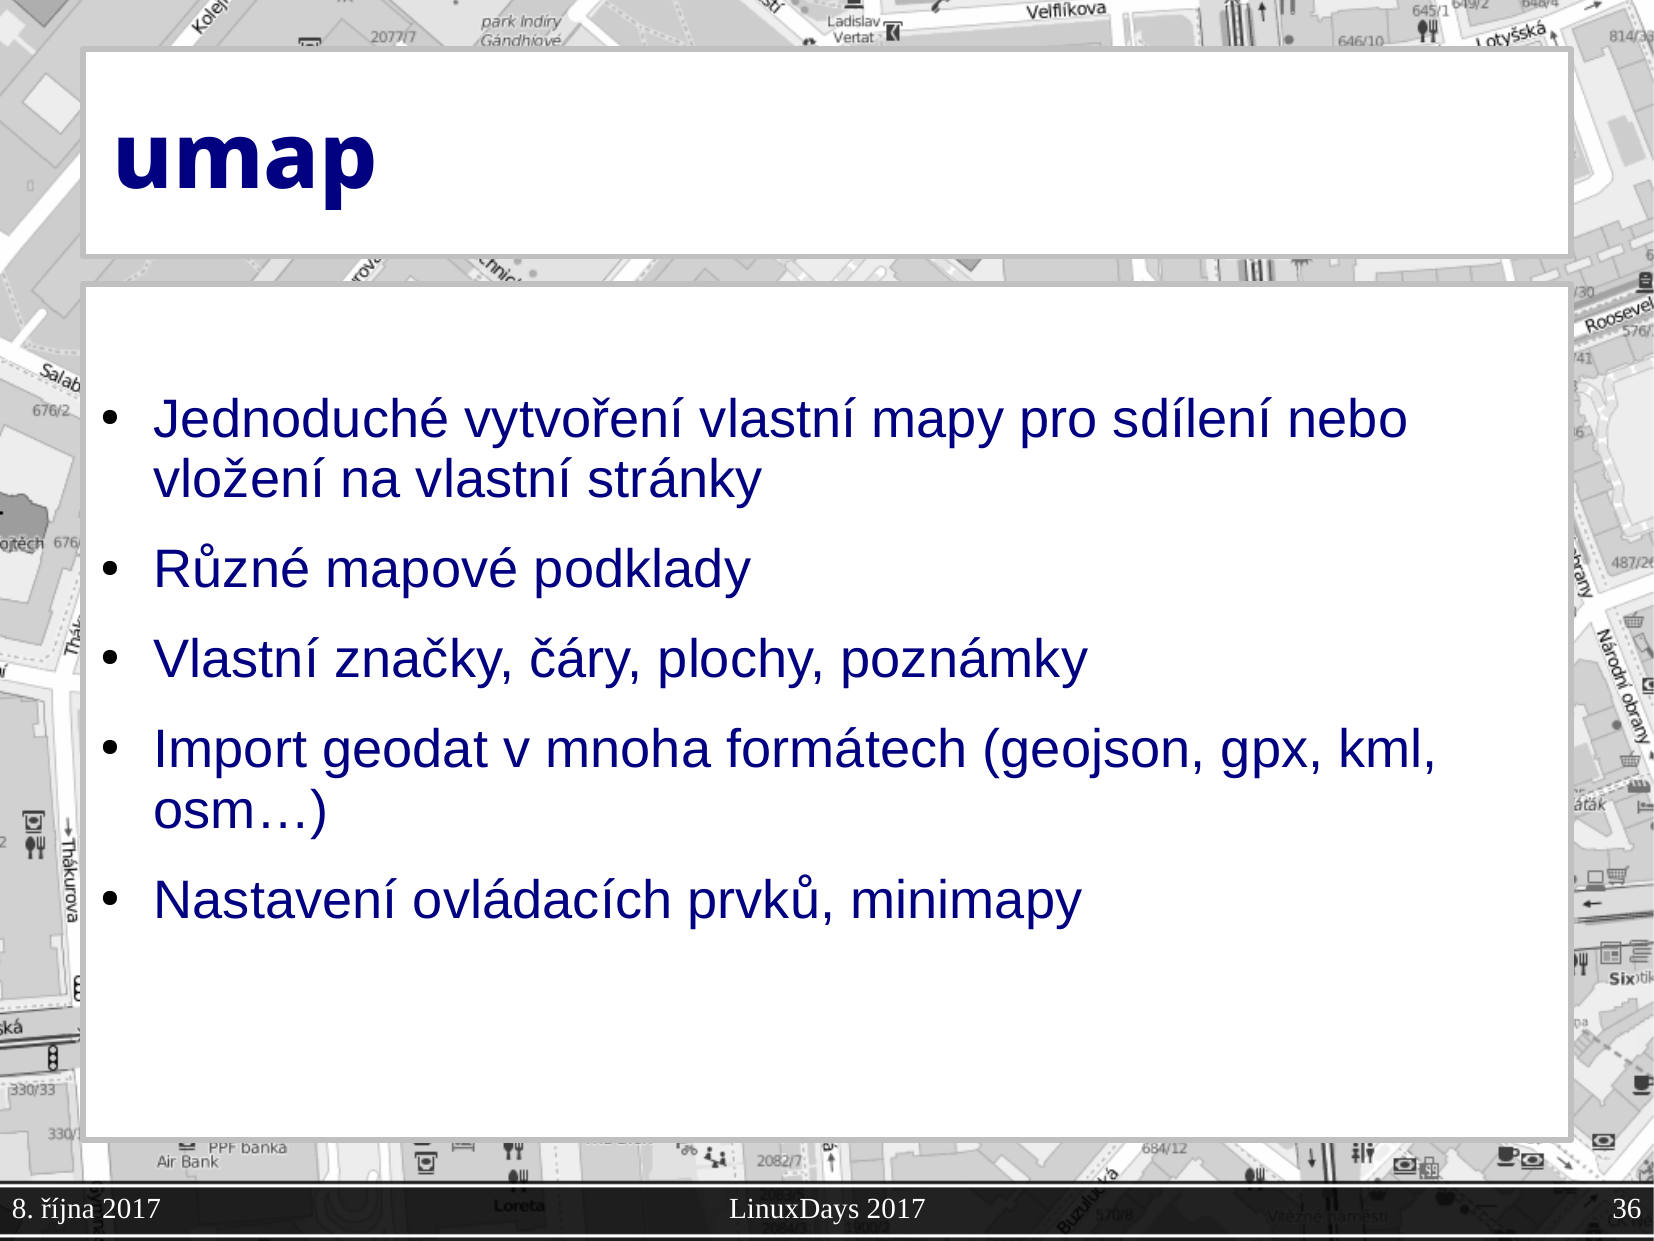

# umap
Jednoduché vytvoření vlastní mapy pro sdílení nebo vložení na vlastní stránky
Různé mapové podklady
Vlastní značky, čáry, plochy, poznámky
Import geodat v mnoha formátech (geojson, gpx, kml, osm…)
Nastavení ovládacích prvků, minimapy
18. listopadu 2015
Marián Kyral - GISday 2015, Praha
36